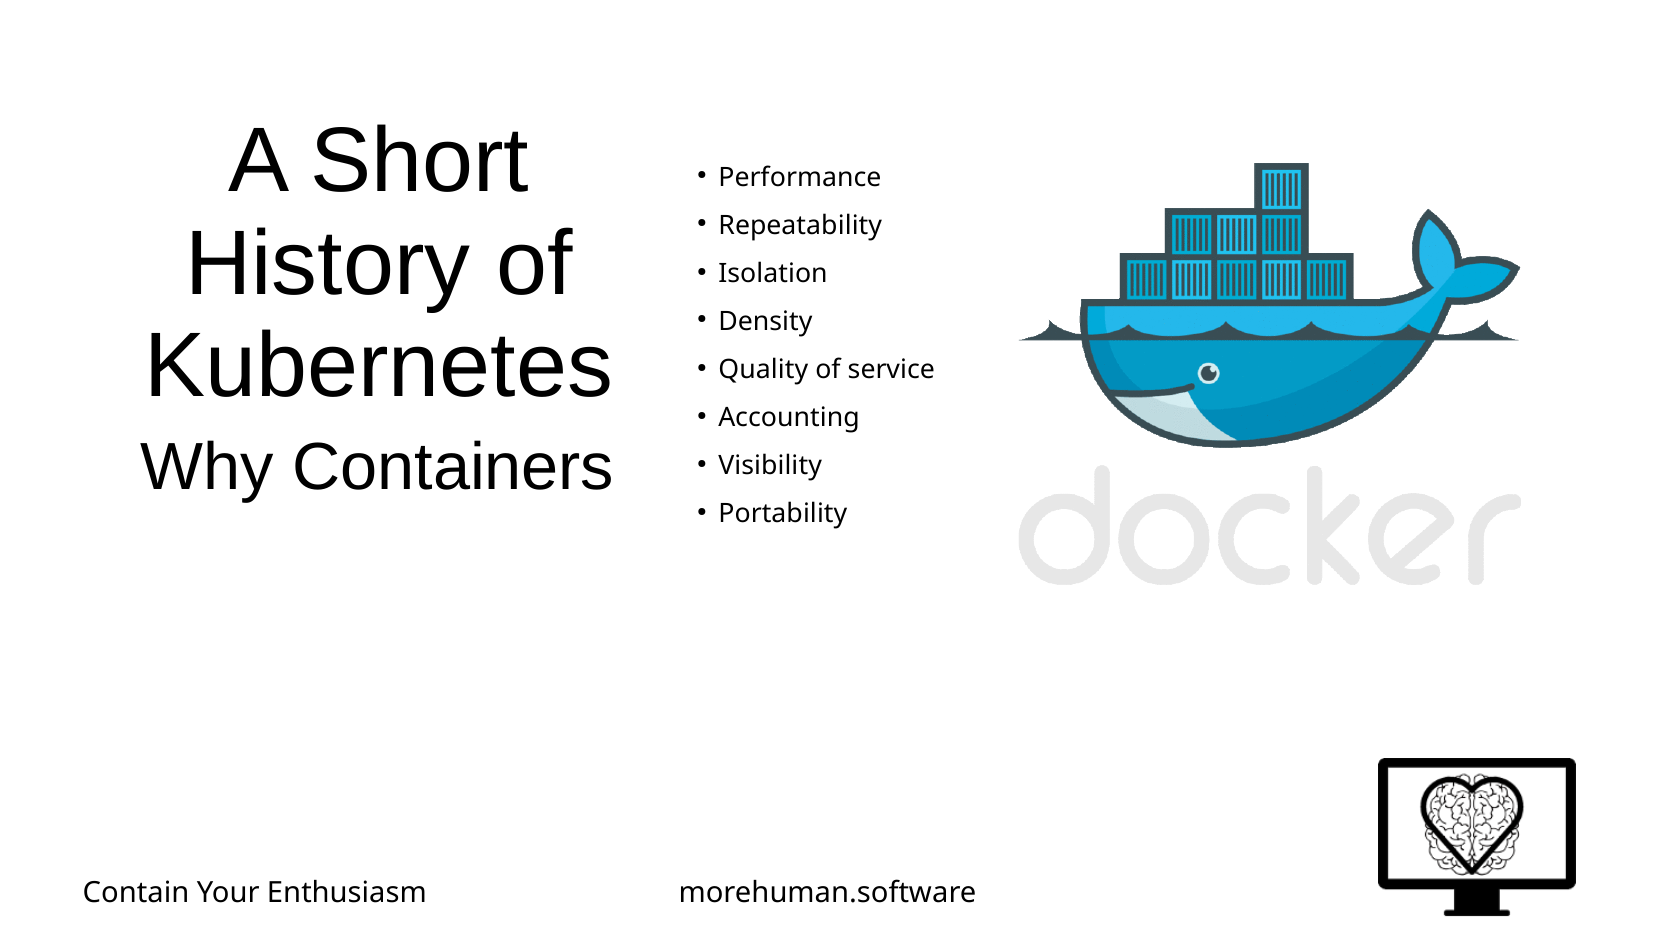

# A Short History of Kubernetes
Performance
Repeatability
Isolation
Density
Quality of service
Accounting
Visibility
Portability
Why Containers